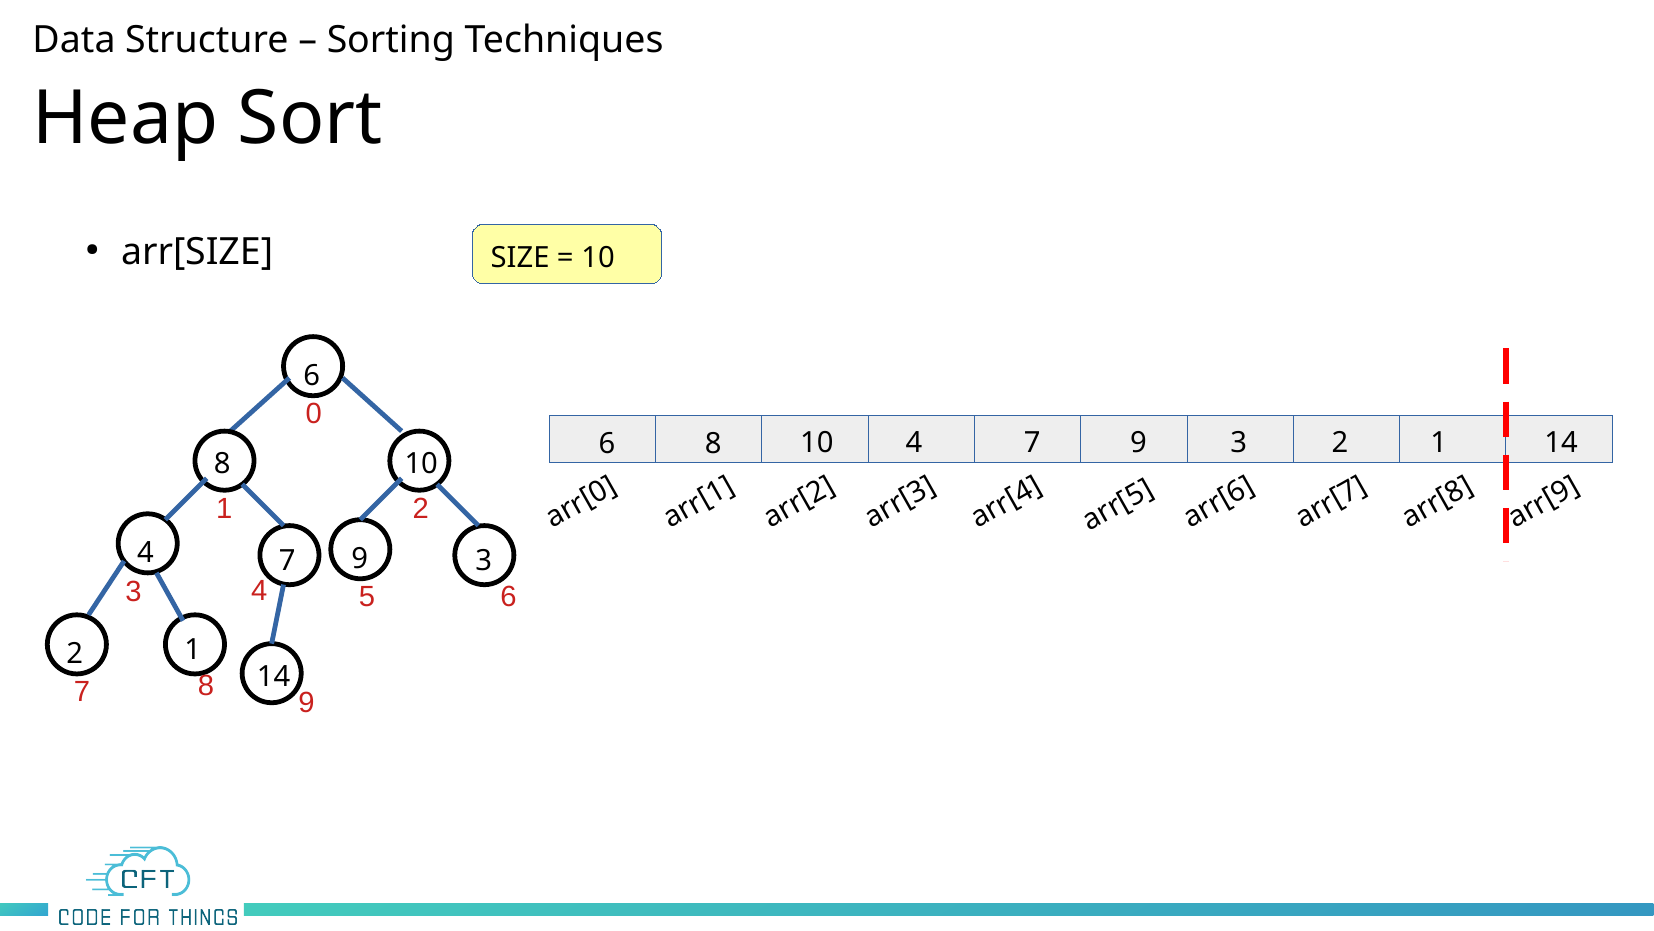

# Data Structure – Sorting Techniques Heap Sort
arr[SIZE]
SIZE = 10
 6
0
10
4
7
9
3
2
1
14
arr[0]
arr[1]
arr[2]
arr[3]
arr[4]
arr[6]
arr[7]
arr[8]
arr[9]
arr[5]
6
8
8
10
1
2
4
9
7
3
4
3
5
6
1
2
14
8
7
9